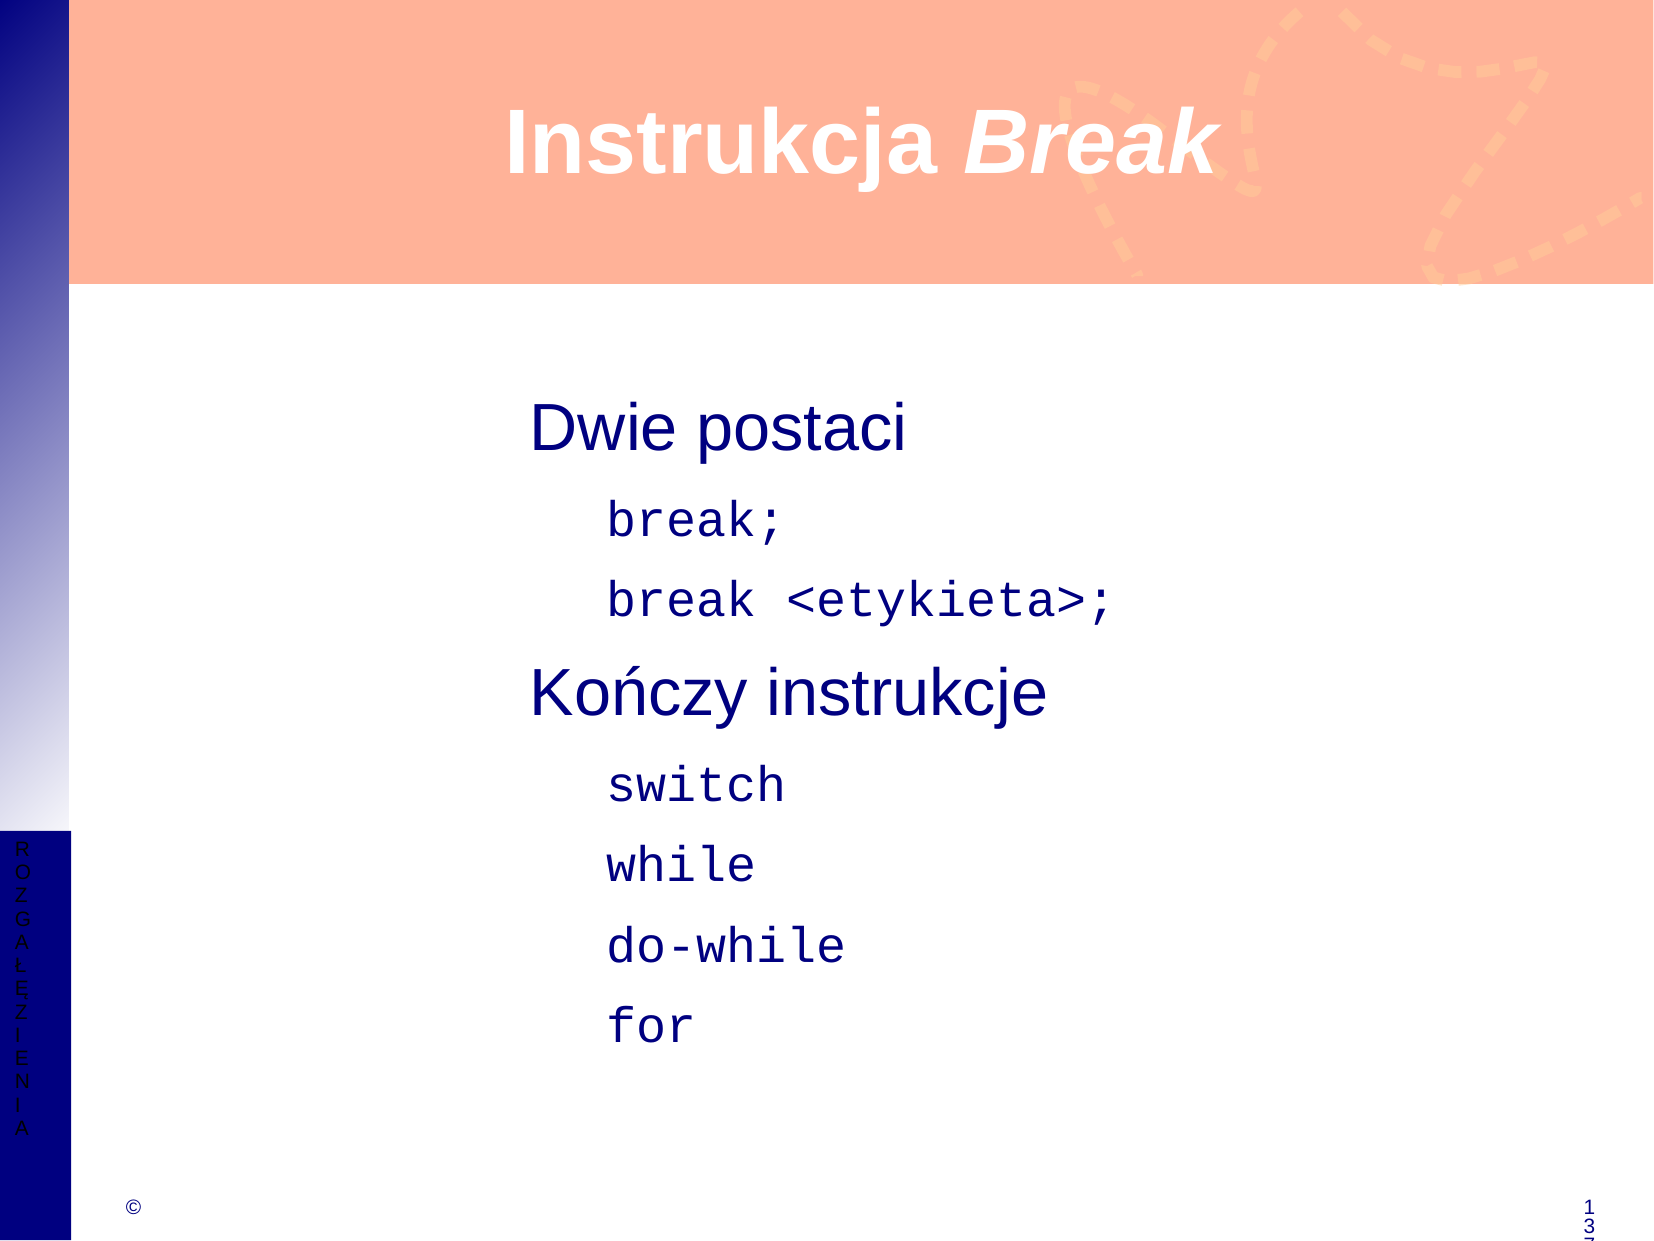

# Instrukcja Break
Dwie postaci
break;
break <etykieta>;
Kończy instrukcje
switch
while
do-while
for
R
O
Z
G
A
Ł
Ę
Z
I
E
N
I
A